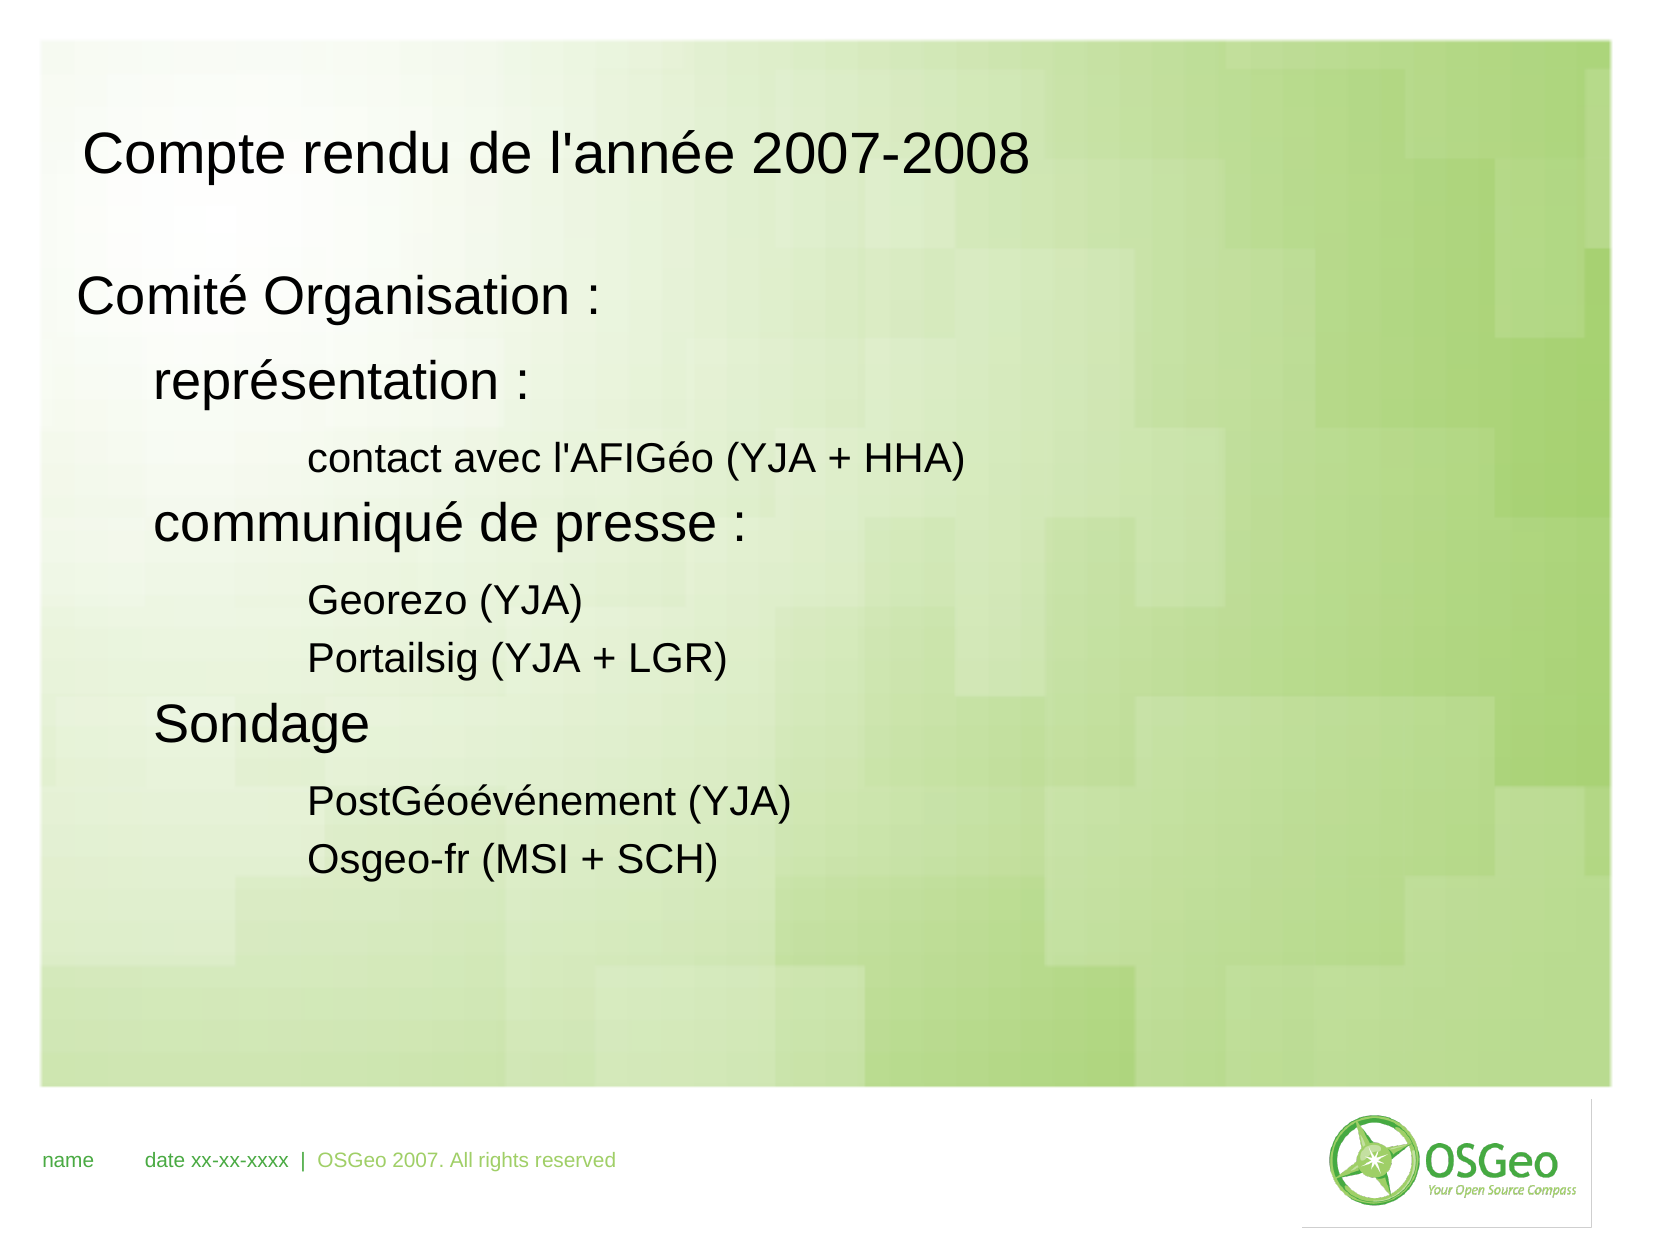

# Compte rendu de l'année 2007-2008
Comité Organisation :
représentation :
contact avec l'AFIGéo (YJA + HHA)
communiqué de presse :
Georezo (YJA)
Portailsig (YJA + LGR)
Sondage
PostGéoévénement (YJA)
Osgeo-fr (MSI + SCH)